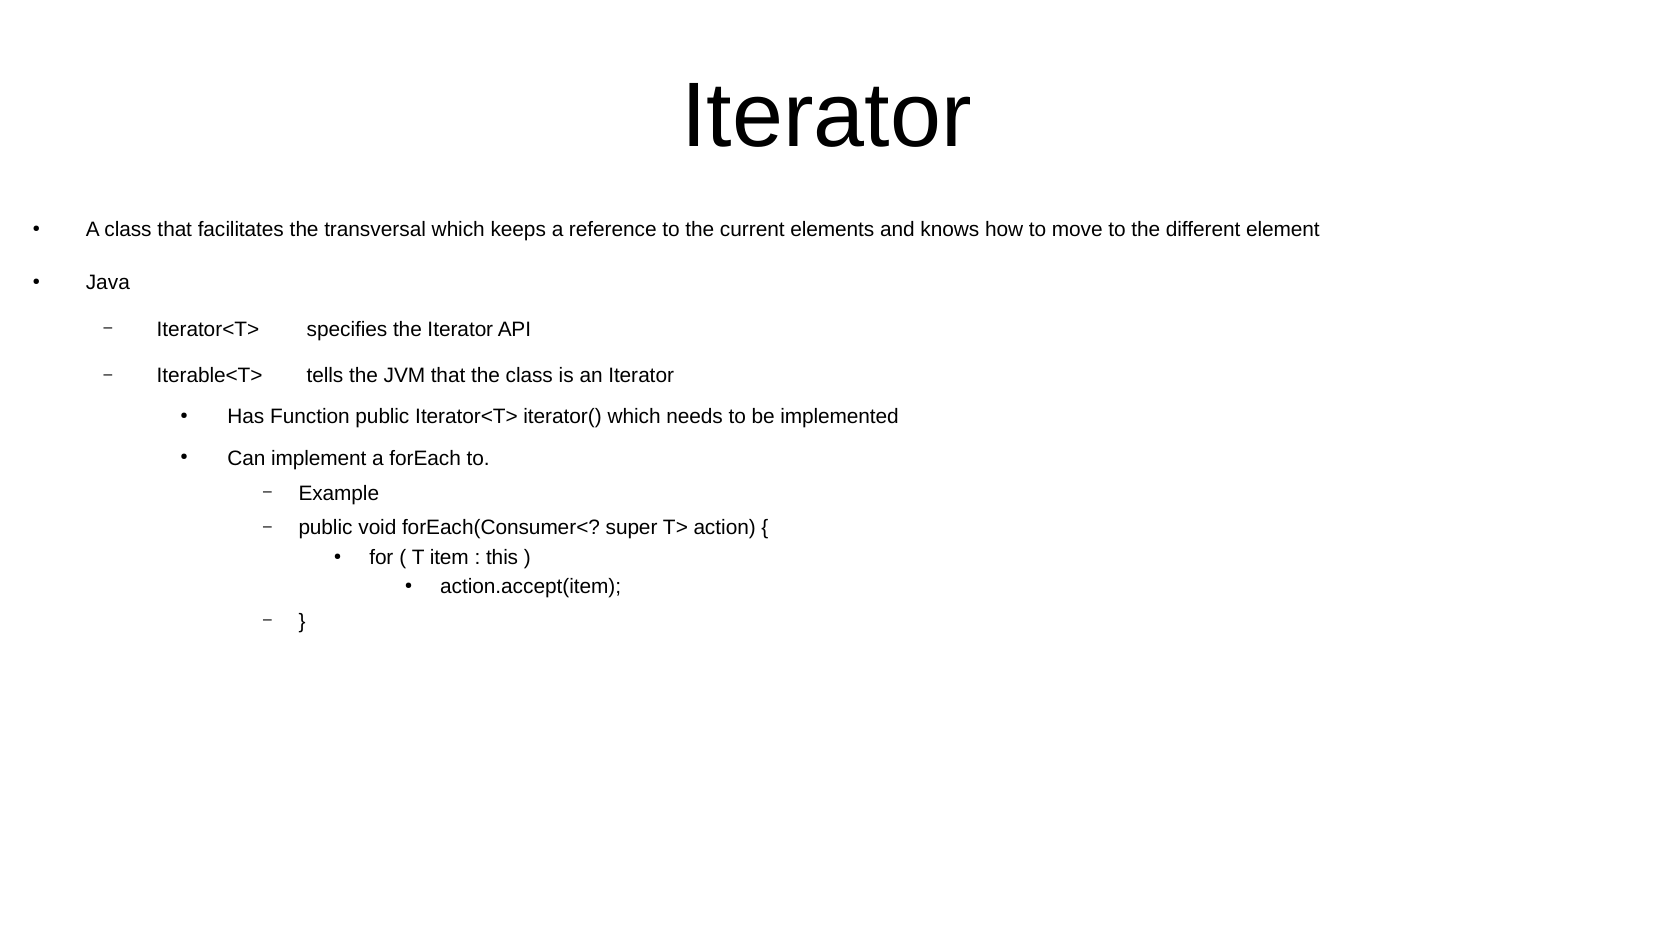

# Iterator
A class that facilitates the transversal which keeps a reference to the current elements and knows how to move to the different element
Java
Iterator<T>	specifies the Iterator API
Iterable<T>	tells the JVM that the class is an Iterator
Has Function public Iterator<T> iterator() which needs to be implemented
Can implement a forEach to.
Example
public void forEach(Consumer<? super T> action) {
for ( T item : this )
action.accept(item);
}